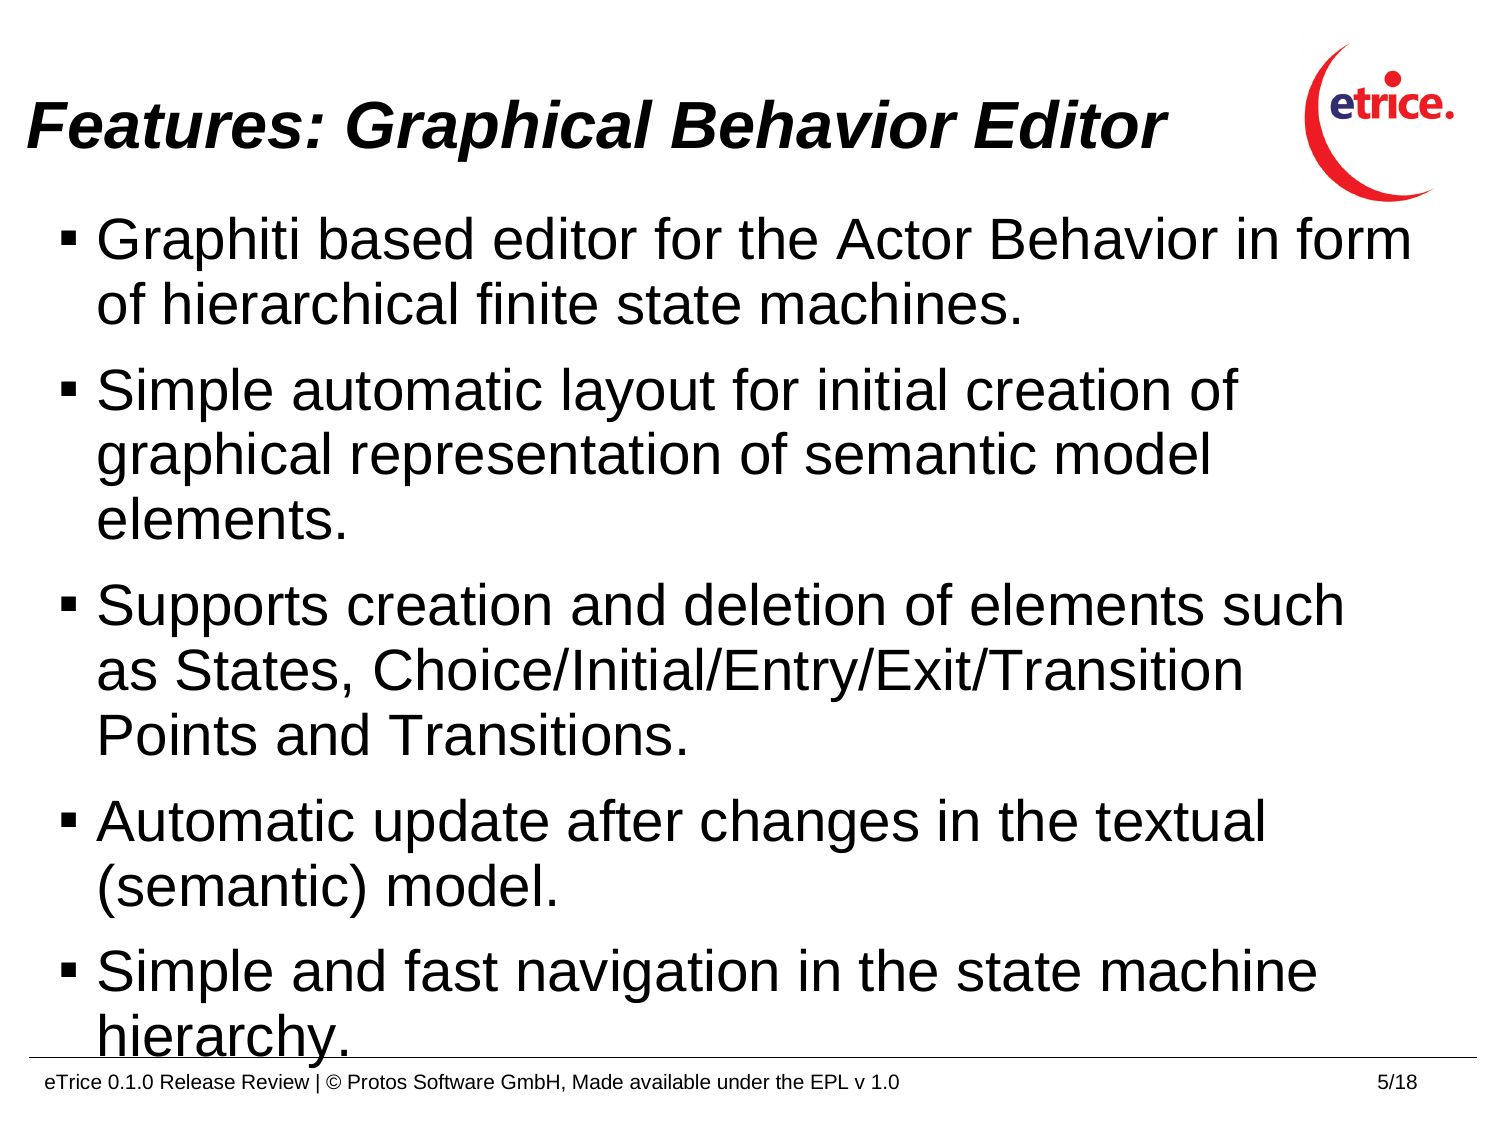

# Features: Graphical Behavior Editor
Graphiti based editor for the Actor Behavior in form of hierarchical finite state machines.
Simple automatic layout for initial creation of graphical representation of semantic model elements.
Supports creation and deletion of elements such as States, Choice/Initial/Entry/Exit/Transition Points and Transitions.
Automatic update after changes in the textual (semantic) model.
Simple and fast navigation in the state machine hierarchy.